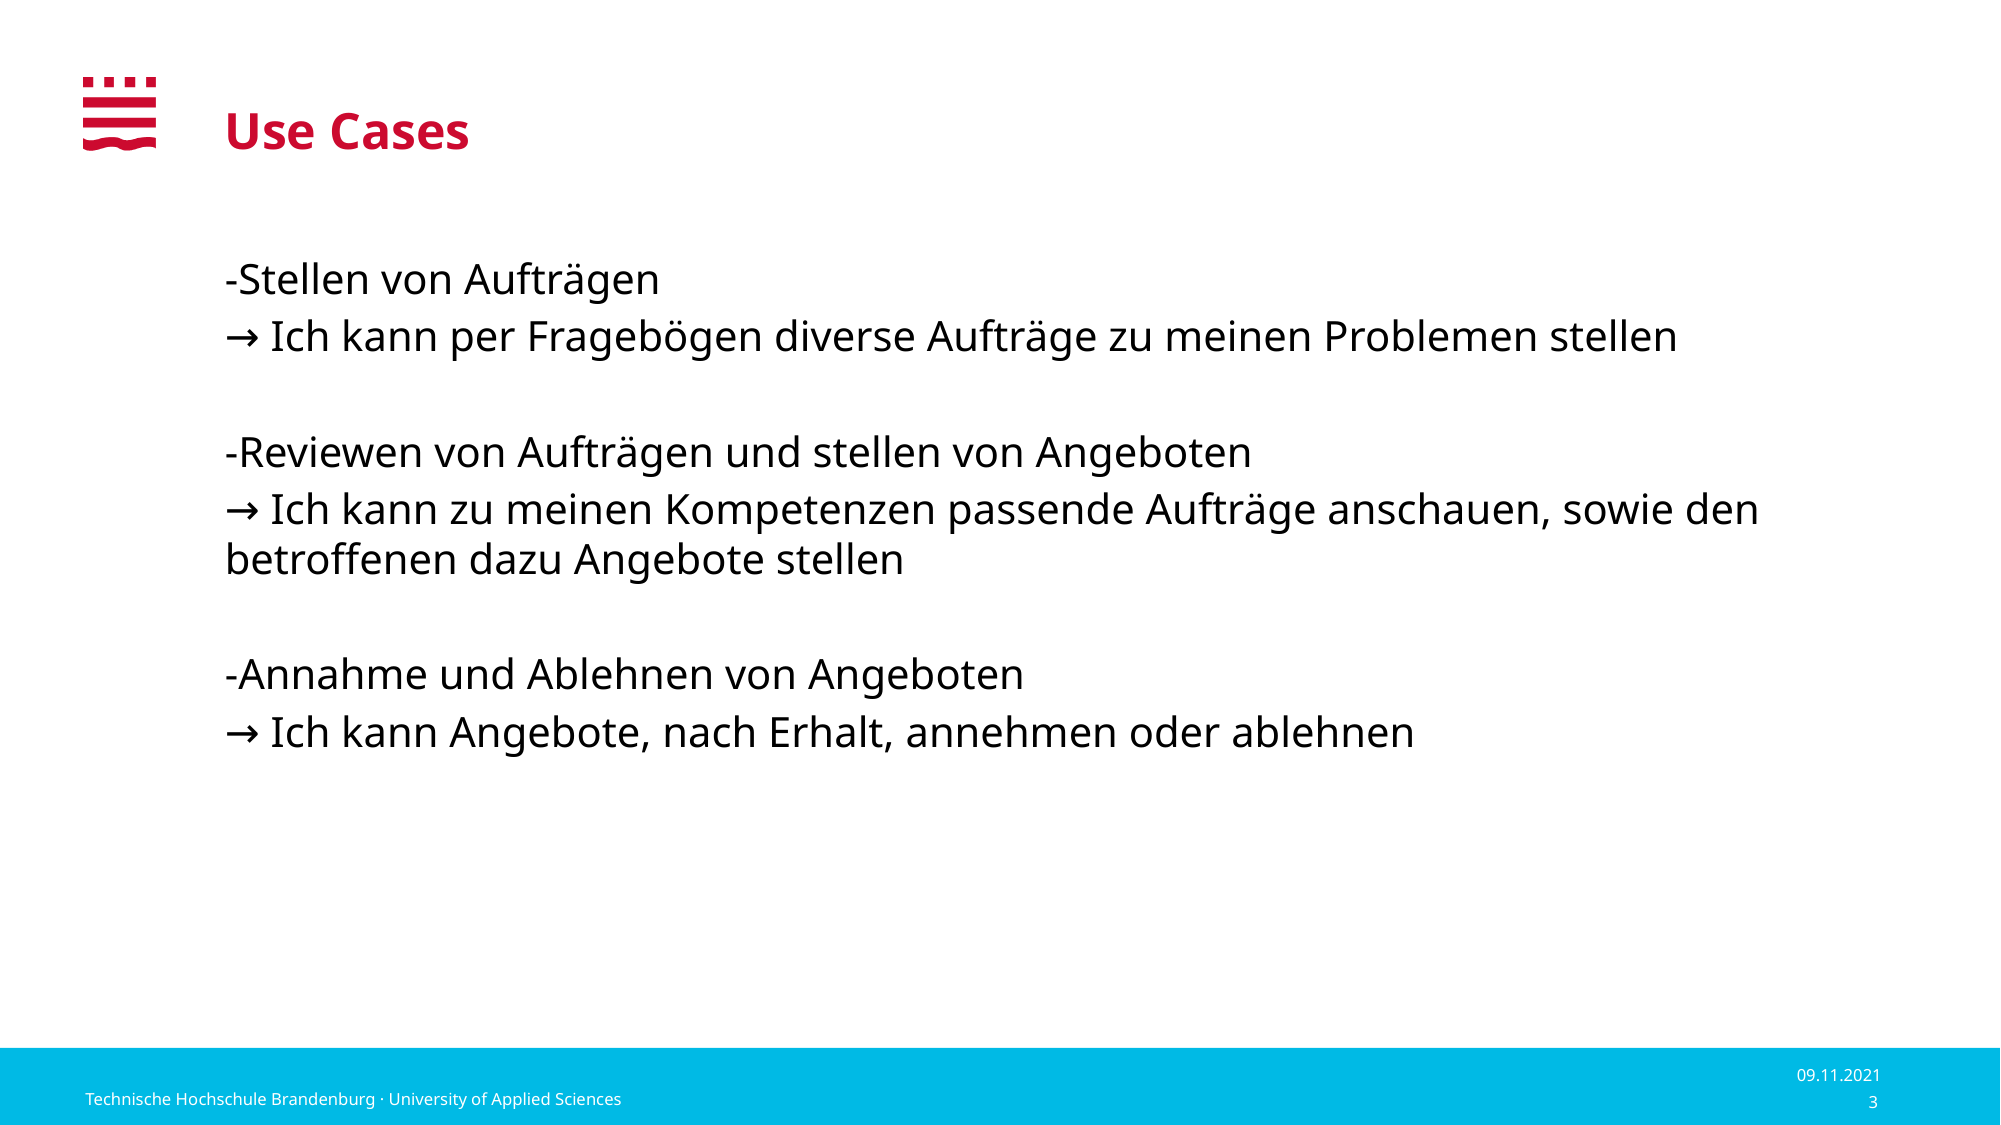

Use Cases
# -Stellen von Aufträgen
→ Ich kann per Fragebögen diverse Aufträge zu meinen Problemen stellen
-Reviewen von Aufträgen und stellen von Angeboten
→ Ich kann zu meinen Kompetenzen passende Aufträge anschauen, sowie den betroffenen dazu Angebote stellen
-Annahme und Ablehnen von Angeboten
→ Ich kann Angebote, nach Erhalt, annehmen oder ablehnen
09.11.2021